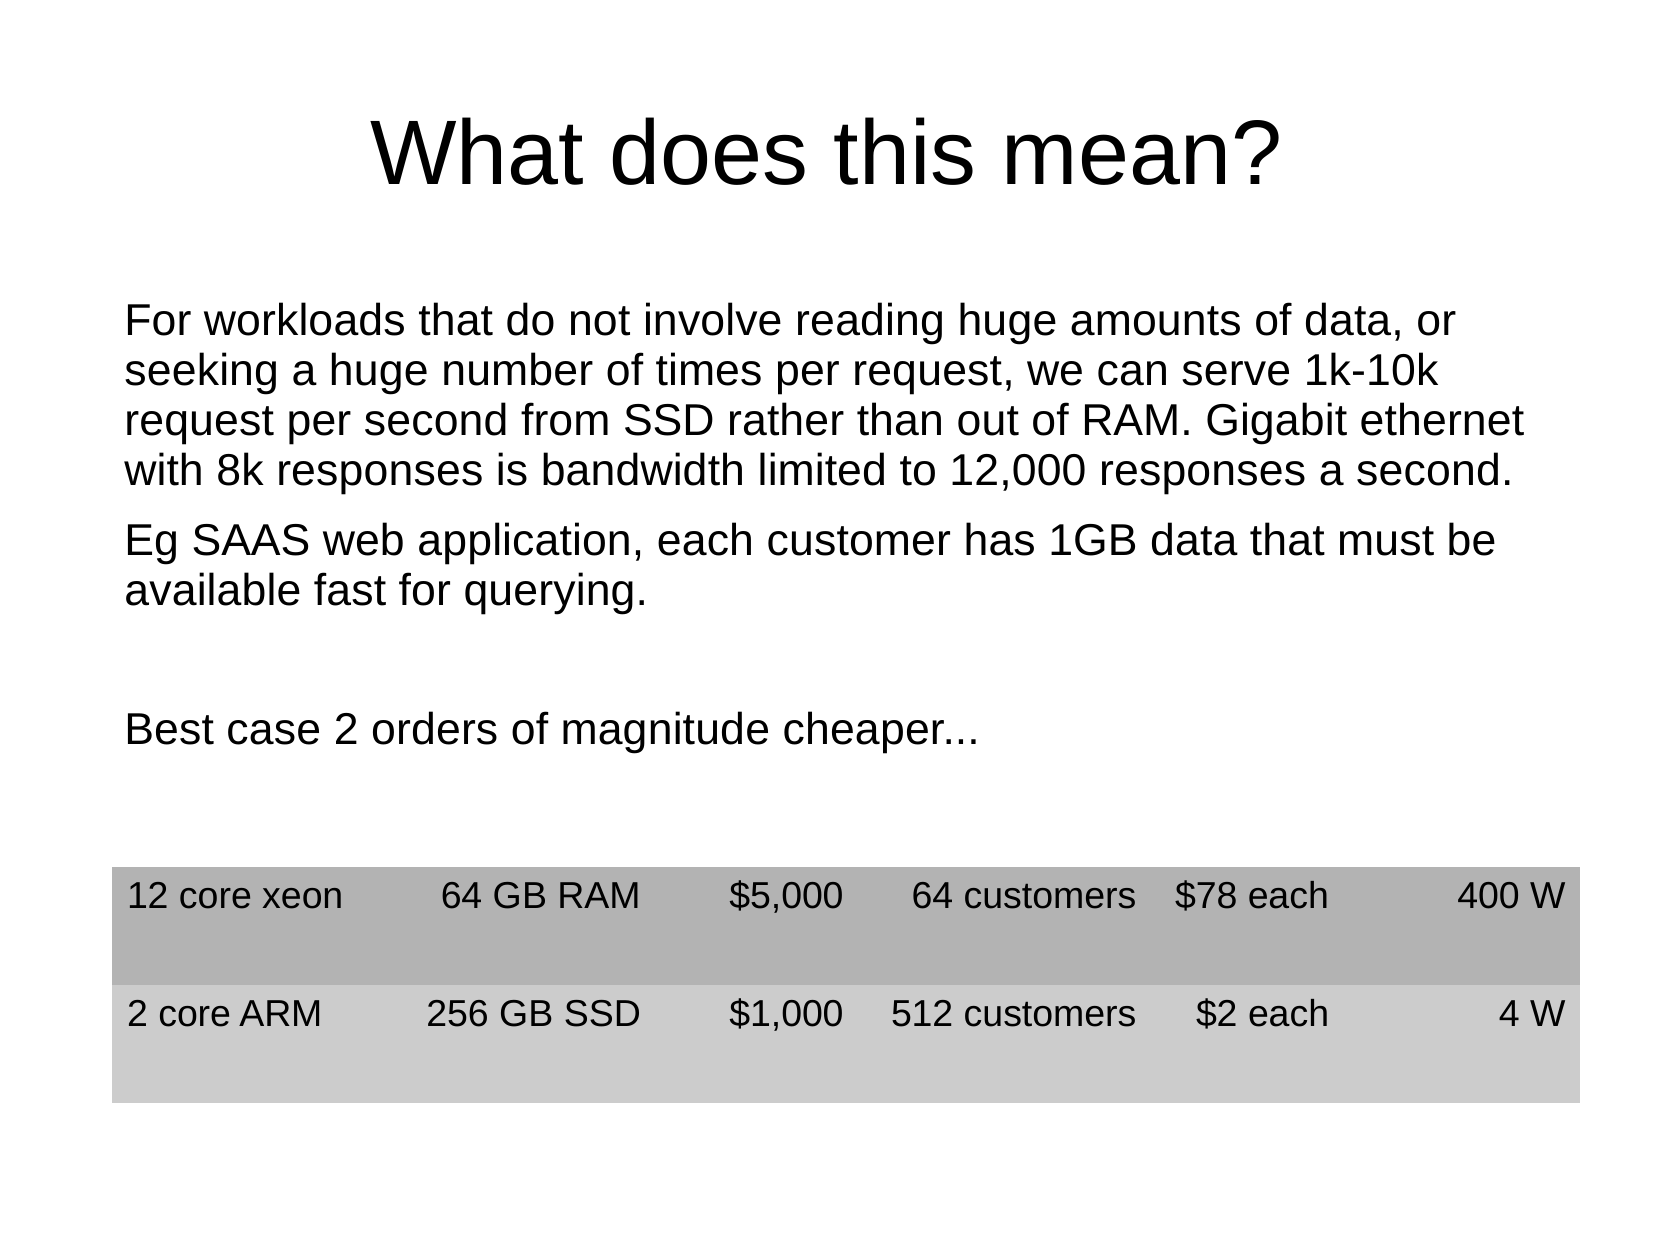

# What does this mean?
For workloads that do not involve reading huge amounts of data, or seeking a huge number of times per request, we can serve 1k-10k request per second from SSD rather than out of RAM. Gigabit ethernet with 8k responses is bandwidth limited to 12,000 responses a second.
Eg SAAS web application, each customer has 1GB data that must be available fast for querying.
Best case 2 orders of magnitude cheaper...
| 12 core xeon | 64 GB RAM | $5,000 | 64 customers | $78 each | 400 W |
| --- | --- | --- | --- | --- | --- |
| 2 core ARM | 256 GB SSD | $1,000 | 512 customers | $2 each | 4 W |